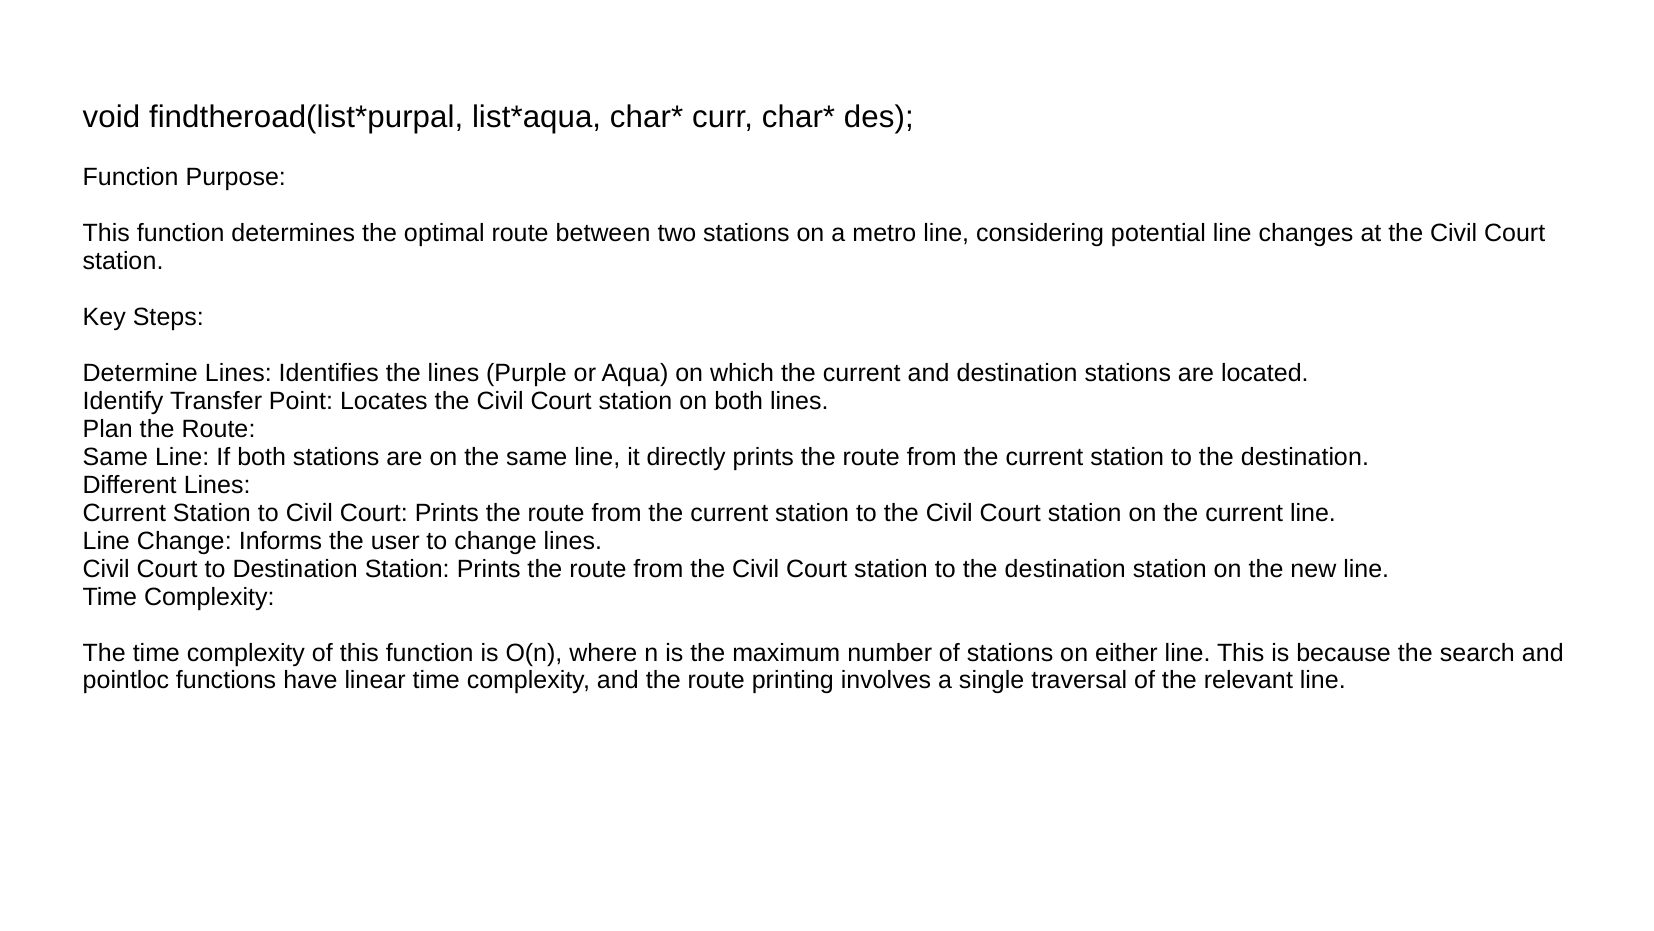

# void findtheroad(list*purpal, list*aqua, char* curr, char* des);
Function Purpose:
This function determines the optimal route between two stations on a metro line, considering potential line changes at the Civil Court station.
Key Steps:
Determine Lines: Identifies the lines (Purple or Aqua) on which the current and destination stations are located.
Identify Transfer Point: Locates the Civil Court station on both lines.
Plan the Route:
Same Line: If both stations are on the same line, it directly prints the route from the current station to the destination.
Different Lines:
Current Station to Civil Court: Prints the route from the current station to the Civil Court station on the current line.
Line Change: Informs the user to change lines.
Civil Court to Destination Station: Prints the route from the Civil Court station to the destination station on the new line.
Time Complexity:
The time complexity of this function is O(n), where n is the maximum number of stations on either line. This is because the search and pointloc functions have linear time complexity, and the route printing involves a single traversal of the relevant line.